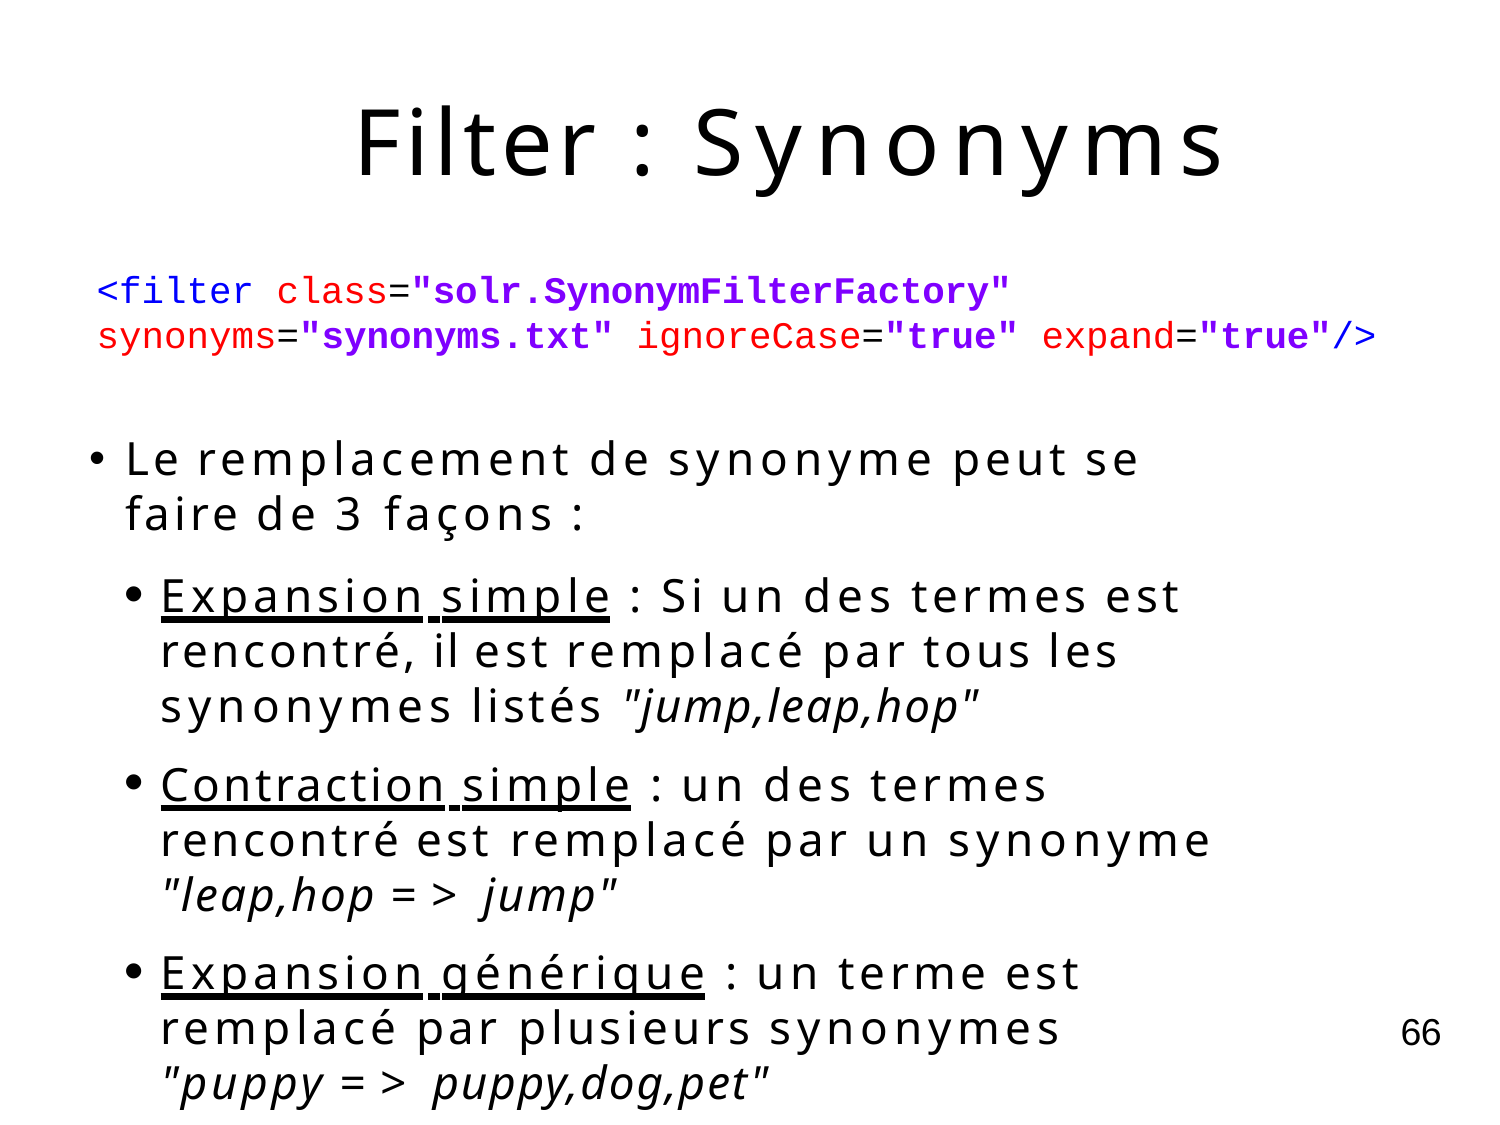

# Filter : Synonyms
<filter class="solr.SynonymFilterFactory" synonyms="synonyms.txt" ignoreCase="true" expand="true"/>
Le remplacement de synonyme peut se faire de 3 façons :
Expansion simple : Si un des termes est rencontré, il est remplacé par tous les synonymes listés "jump,leap,hop"
Contraction simple : un des termes rencontré est remplacé par un synonyme
"leap,hop => jump"
Expansion générique : un terme est remplacé par plusieurs synonymes
"puppy => puppy,dog,pet"
●
●
●
66